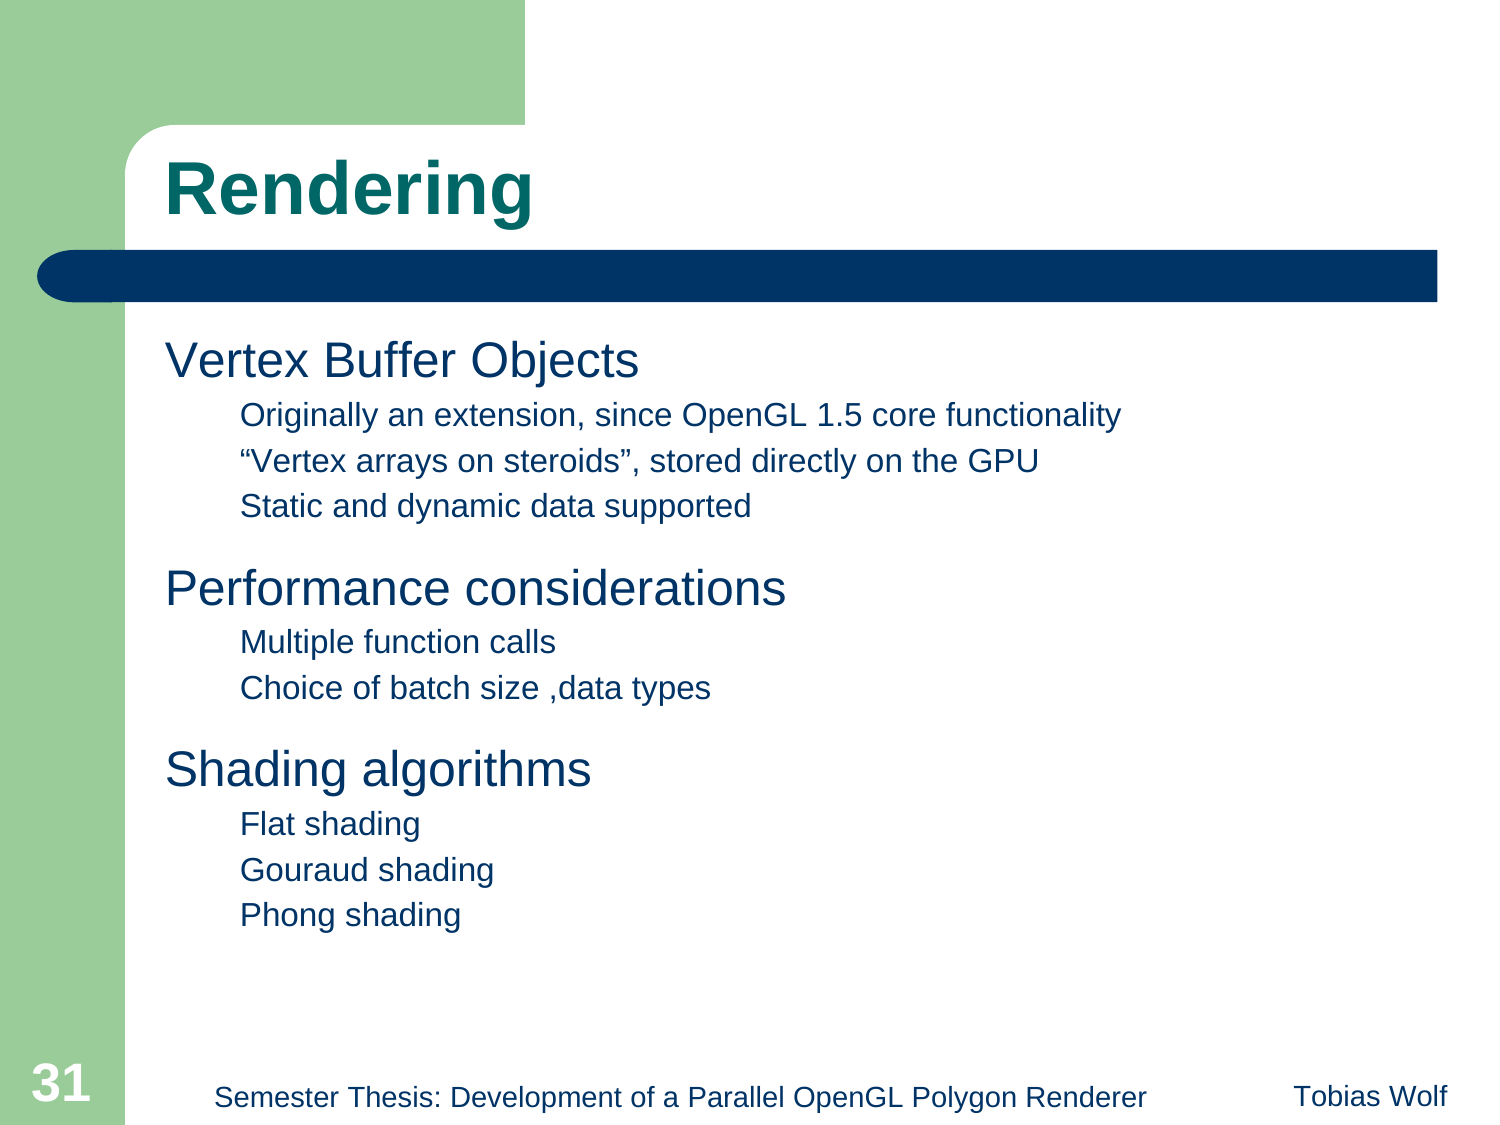

# Rendering
Vertex Buffer Objects
Originally an extension, since OpenGL 1.5 core functionality
“Vertex arrays on steroids”, stored directly on the GPU
Static and dynamic data supported
Performance considerations
Multiple function calls
Choice of batch size ,data types
Shading algorithms
Flat shading
Gouraud shading
Phong shading
31
Tobias Wolf
Semester Thesis: Development of a Parallel OpenGL Polygon Renderer